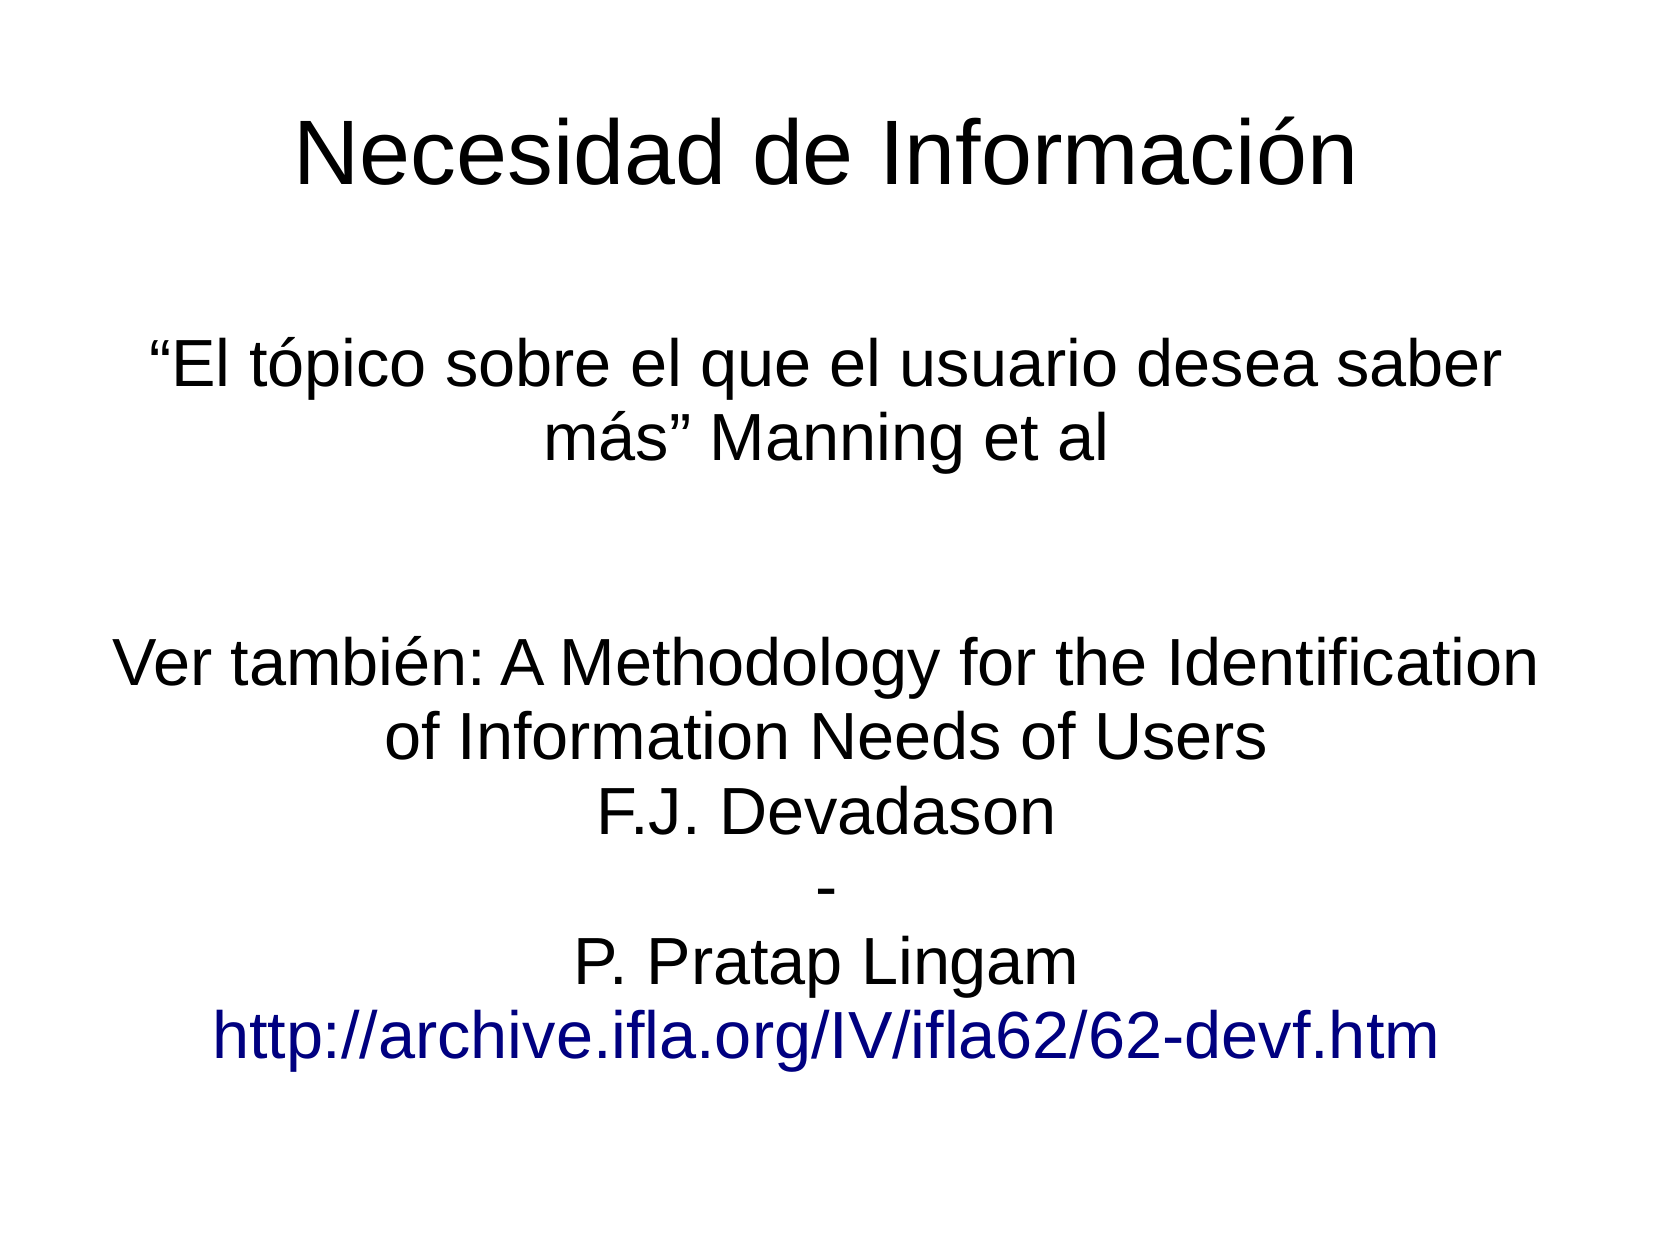

# Necesidad de Información
“El tópico sobre el que el usuario desea saber más” Manning et al
Ver también: A Methodology for the Identification of Information Needs of Users
F.J. Devadason
-
P. Pratap Lingam
http://archive.ifla.org/IV/ifla62/62-devf.htm